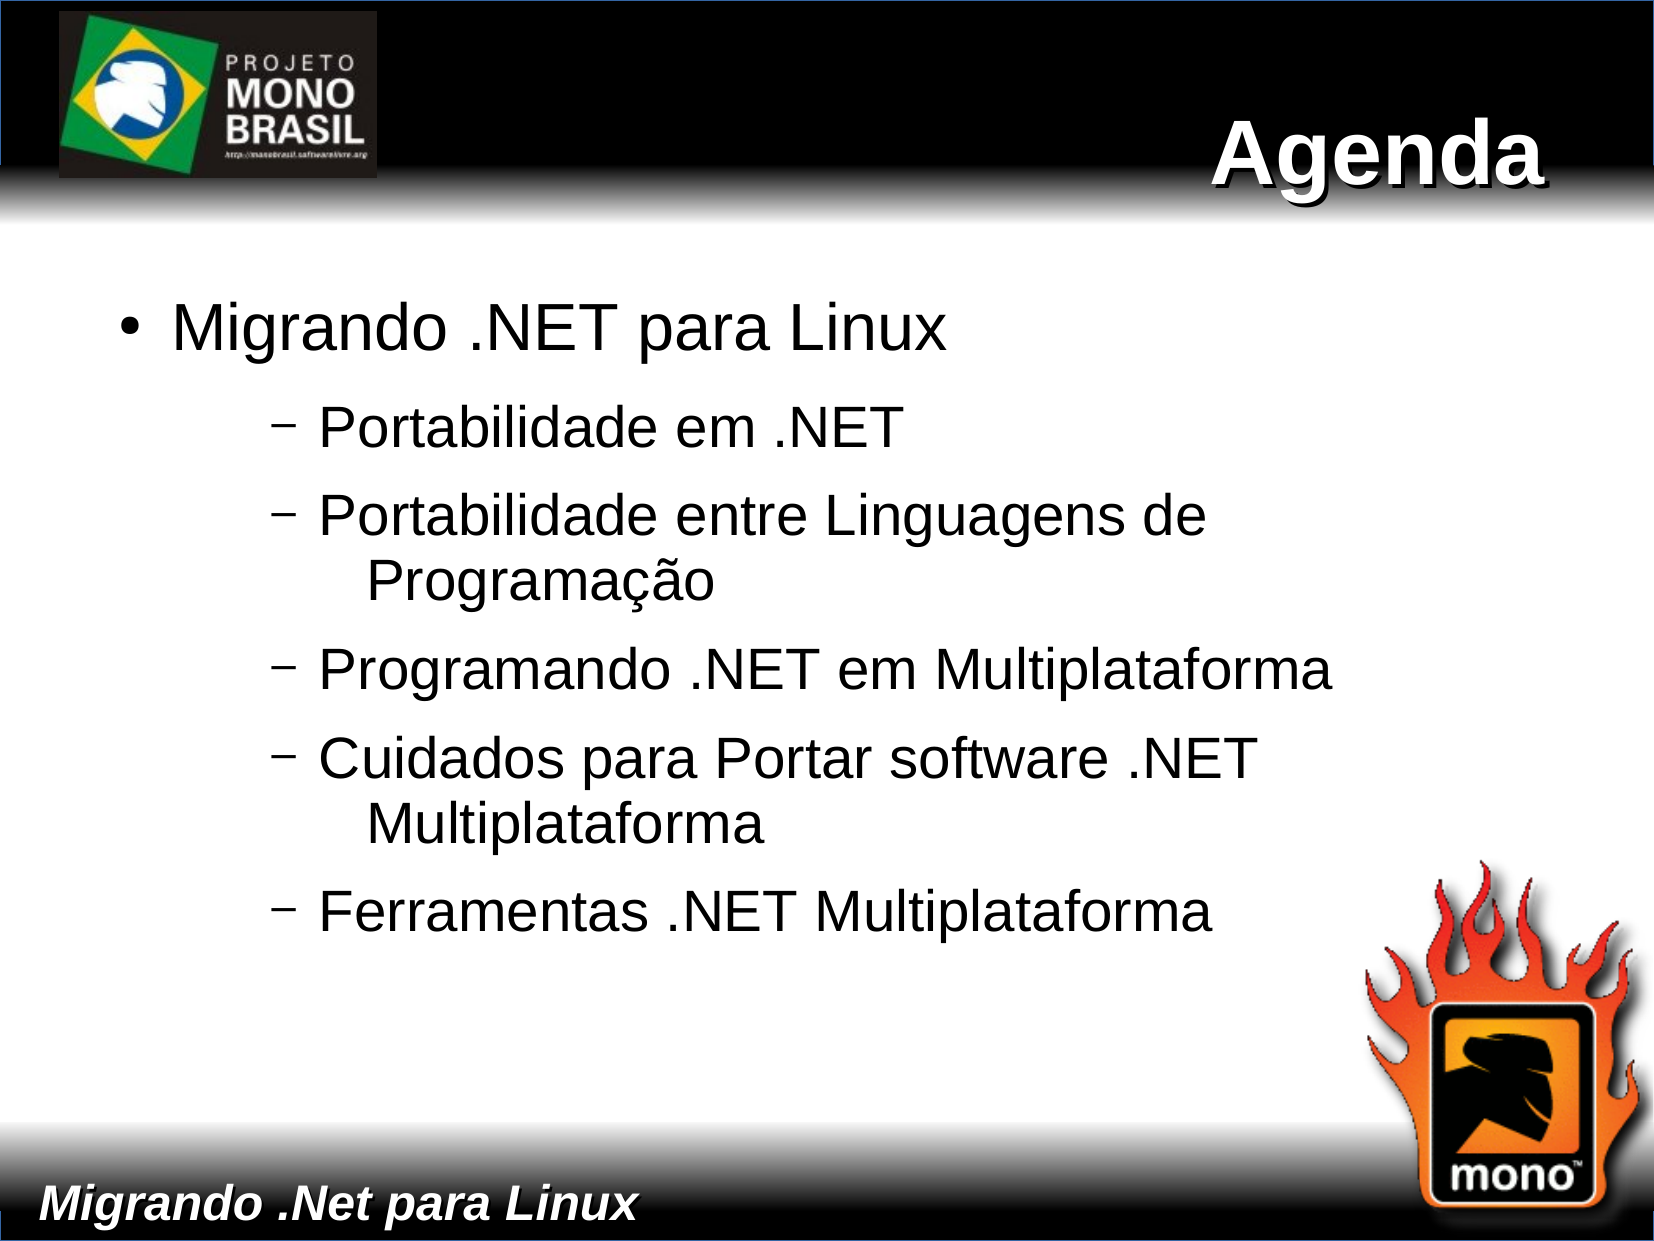

# Agenda
Migrando .NET para Linux
Portabilidade em .NET
Portabilidade entre Linguagens de Programação
Programando .NET em Multiplataforma
Cuidados para Portar software .NET Multiplataforma
Ferramentas .NET Multiplataforma
Migrando .Net para Linux